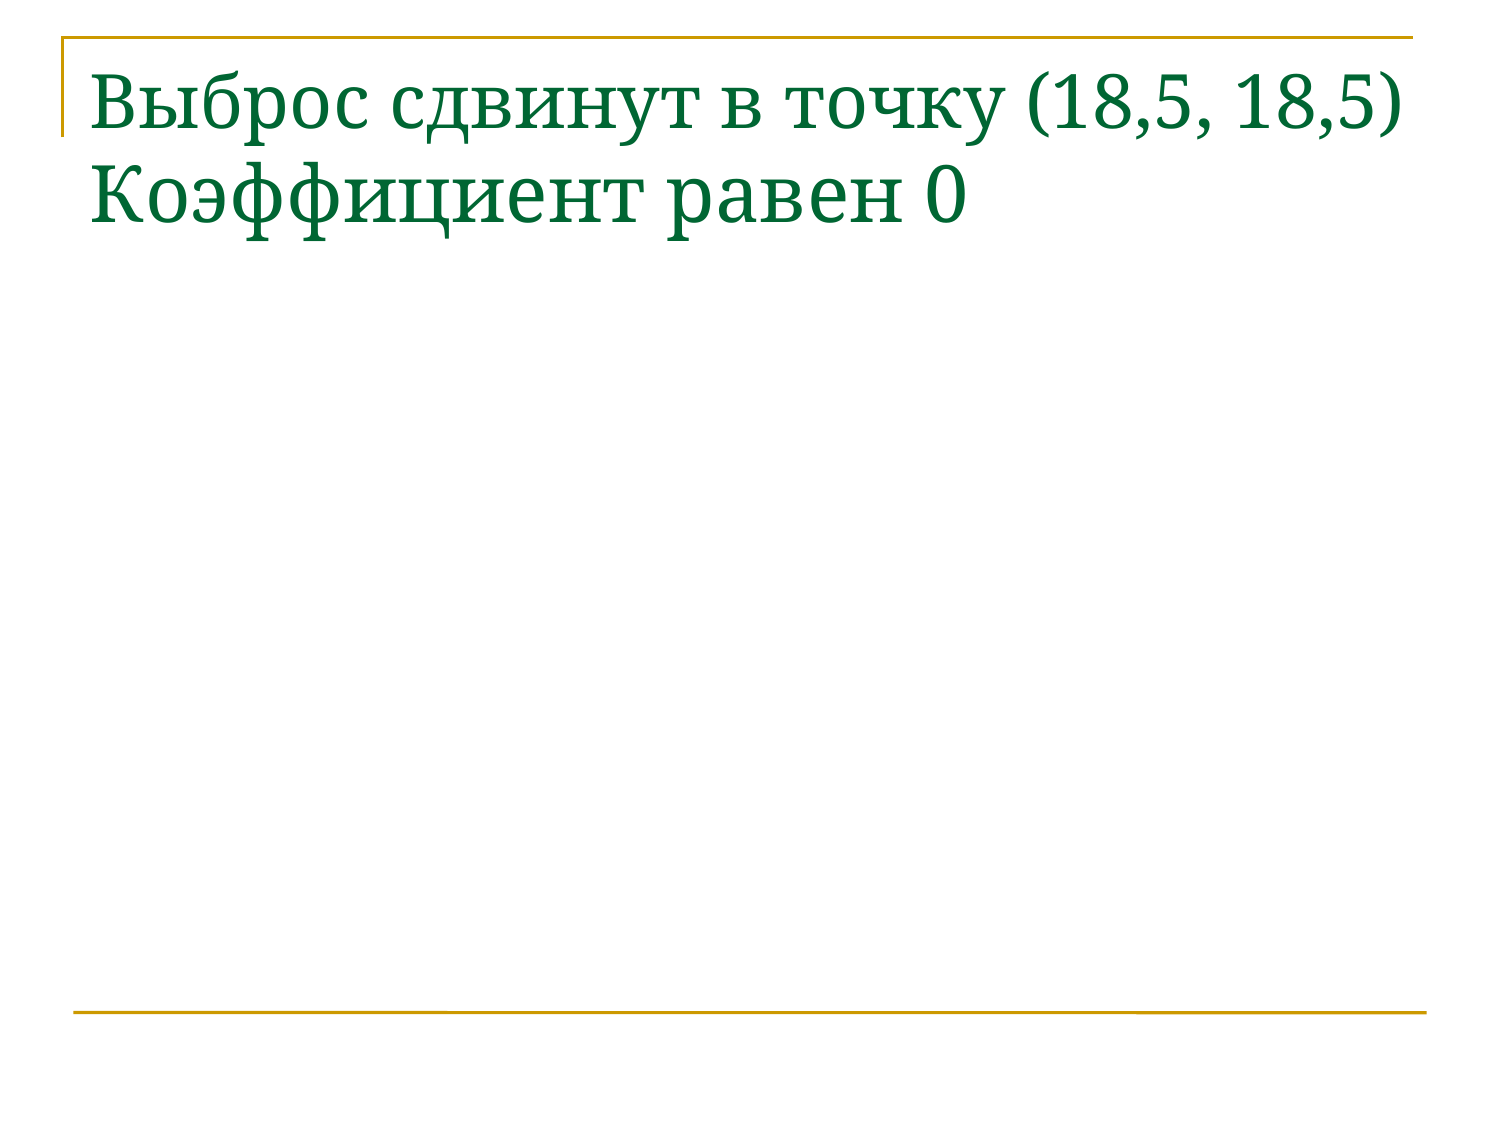

# Выброс сдвинут в точку (18,5, 18,5) Коэффициент равен 0